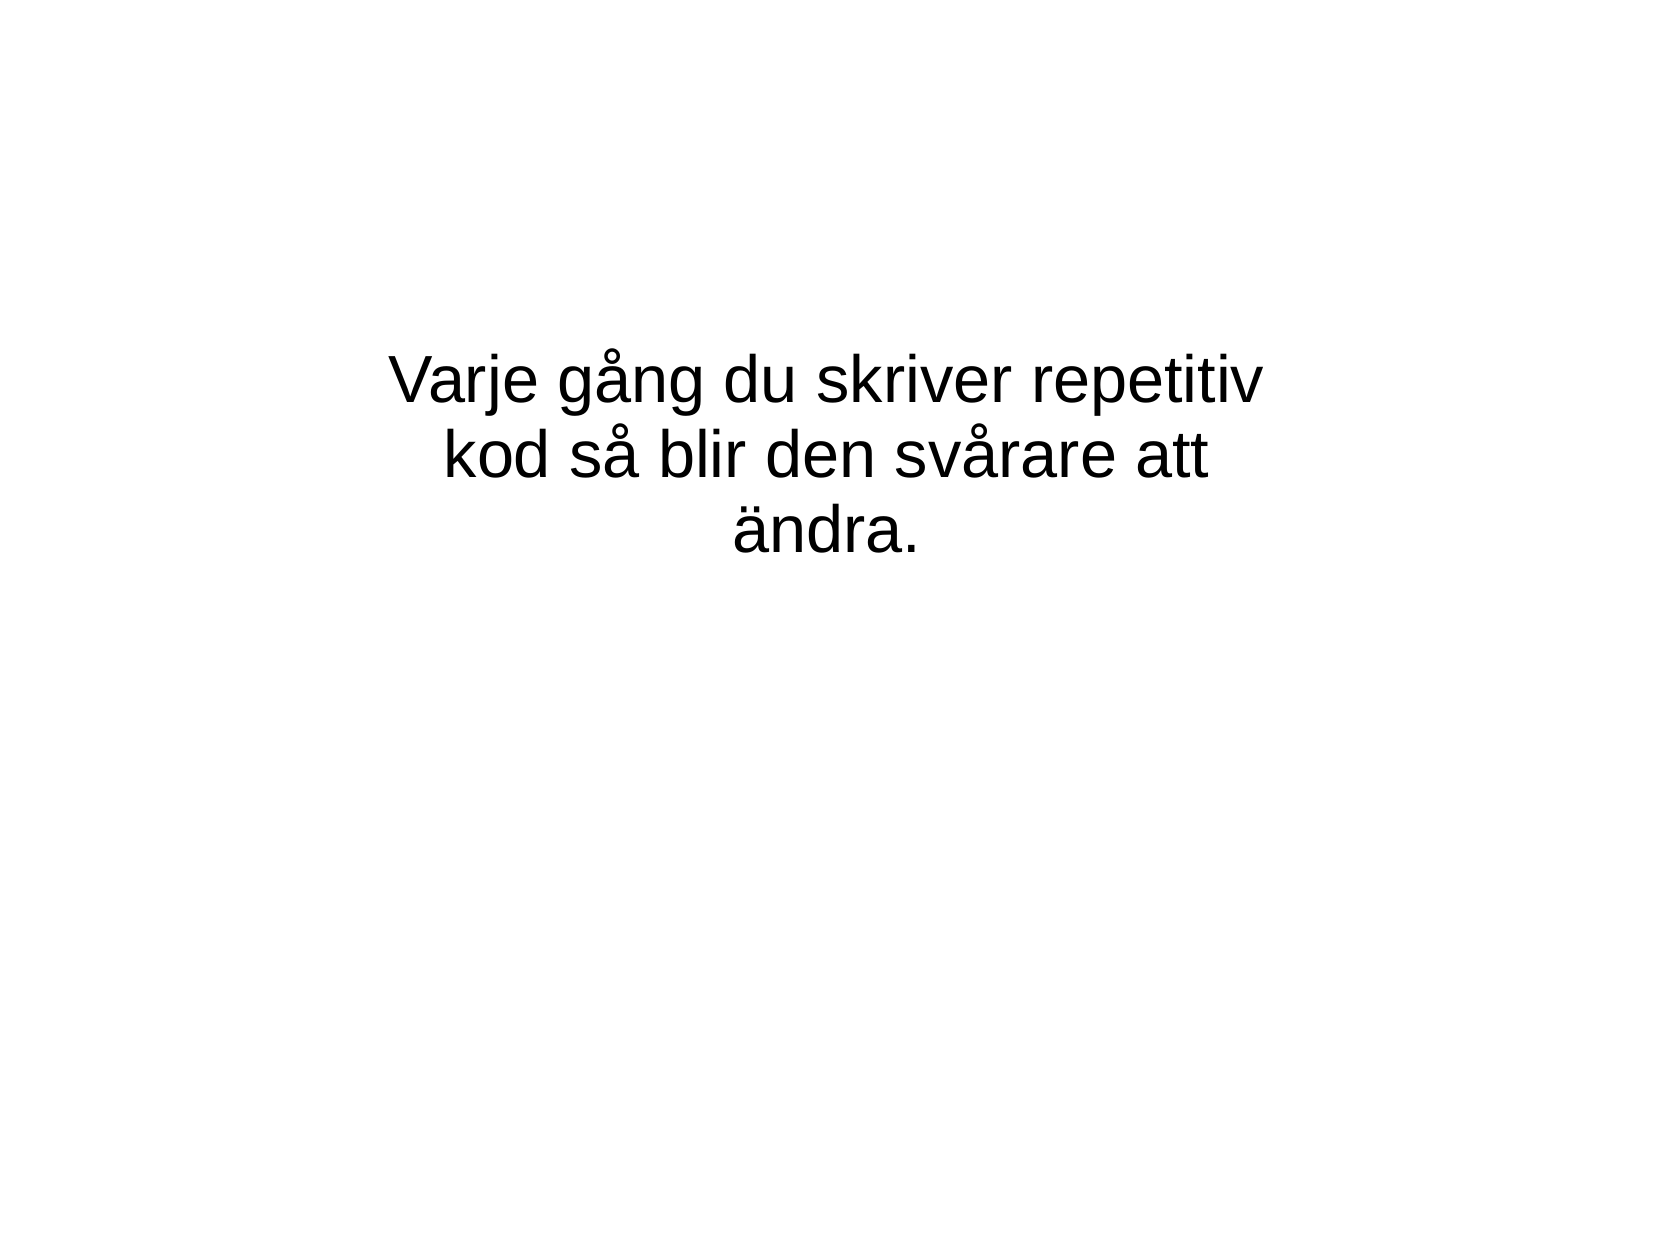

# Varje gång du skriver repetitiv kod så blir den svårare att ändra.